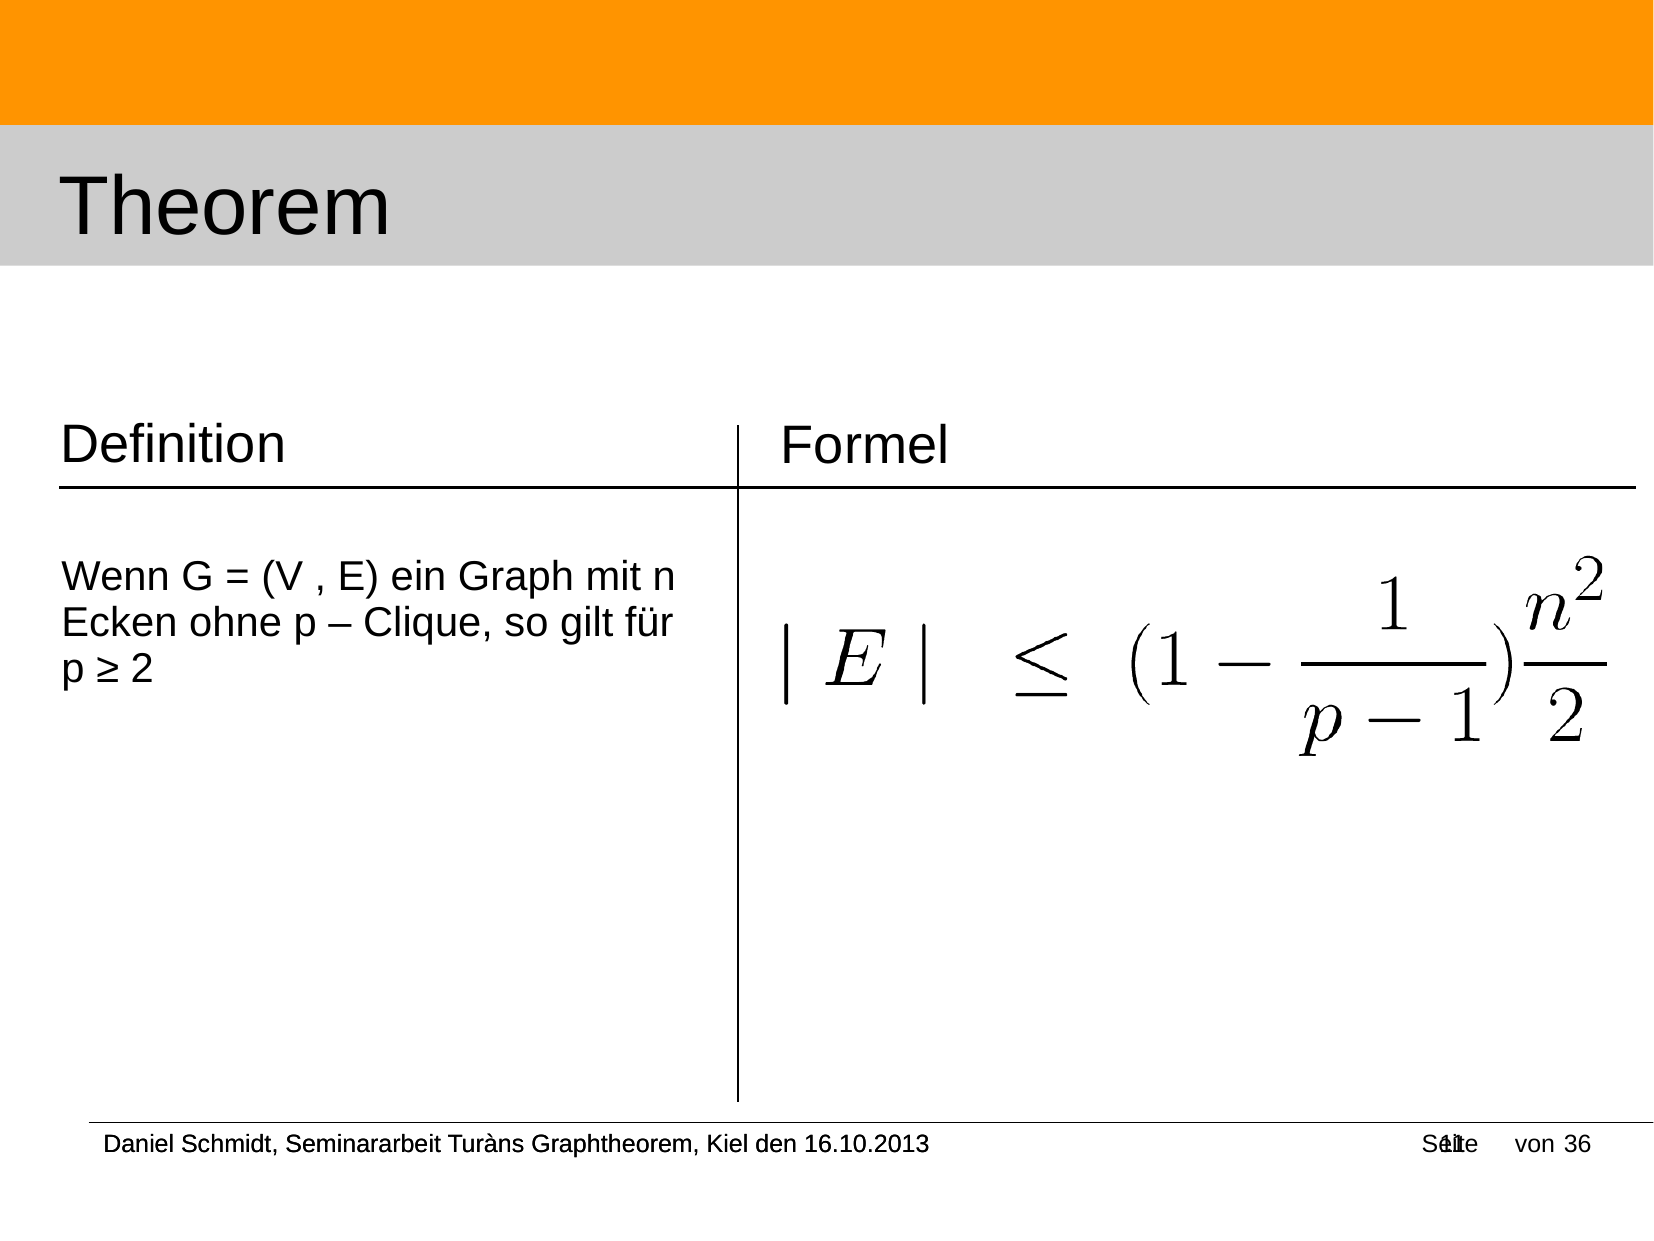

# Theorem
Formel
Definition
Wenn G = (V , E) ein Graph mit n Ecken ohne p – Clique, so gilt für p ≥ 2
36
Daniel Schmidt, Seminararbeit Turàns Graphtheorem, Kiel den 16.10.2013
Daniel Schmidt, Seminararbeit Turàns Graphtheorem, Kiel den 16.10.2013
von
Seite